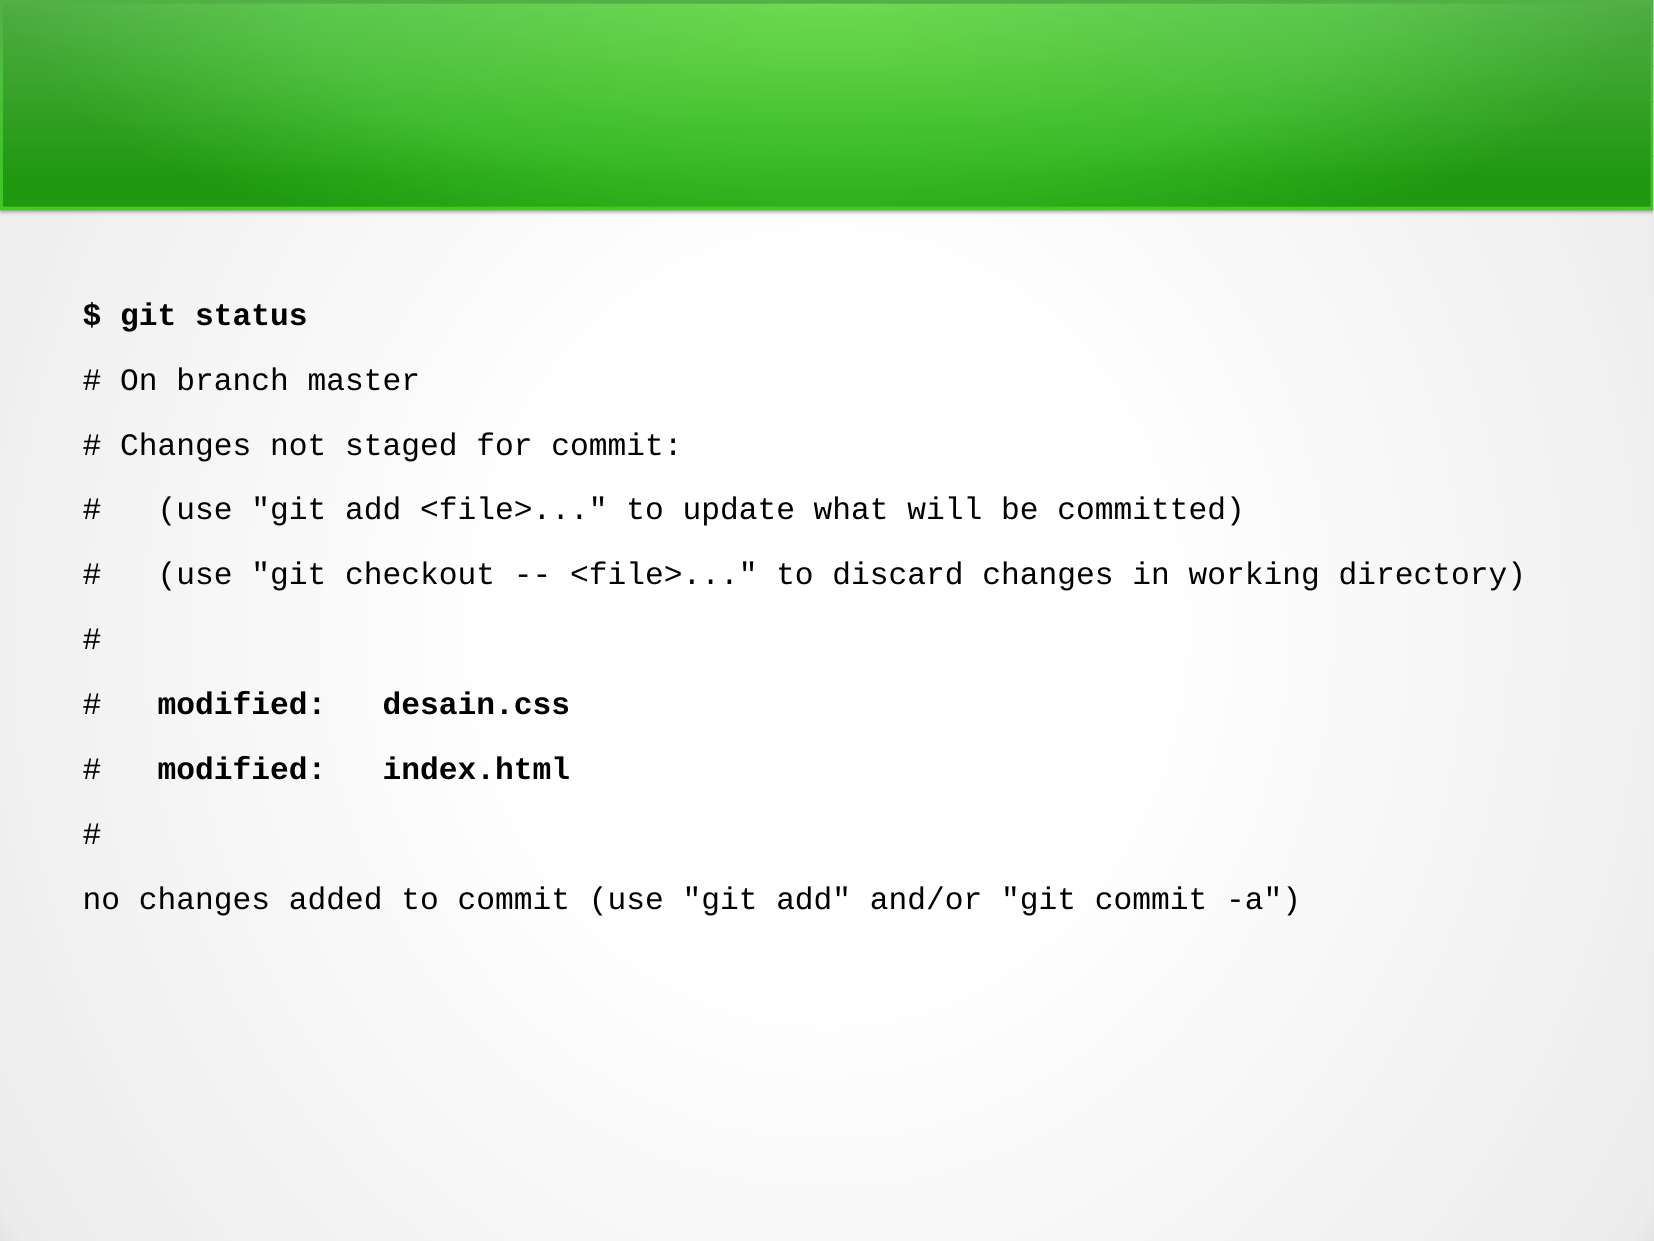

#
$ git status
# On branch master
# Changes not staged for commit:
# (use "git add <file>..." to update what will be committed)
# (use "git checkout -- <file>..." to discard changes in working directory)
#
#	modified: desain.css
#	modified: index.html
#
no changes added to commit (use "git add" and/or "git commit -a")